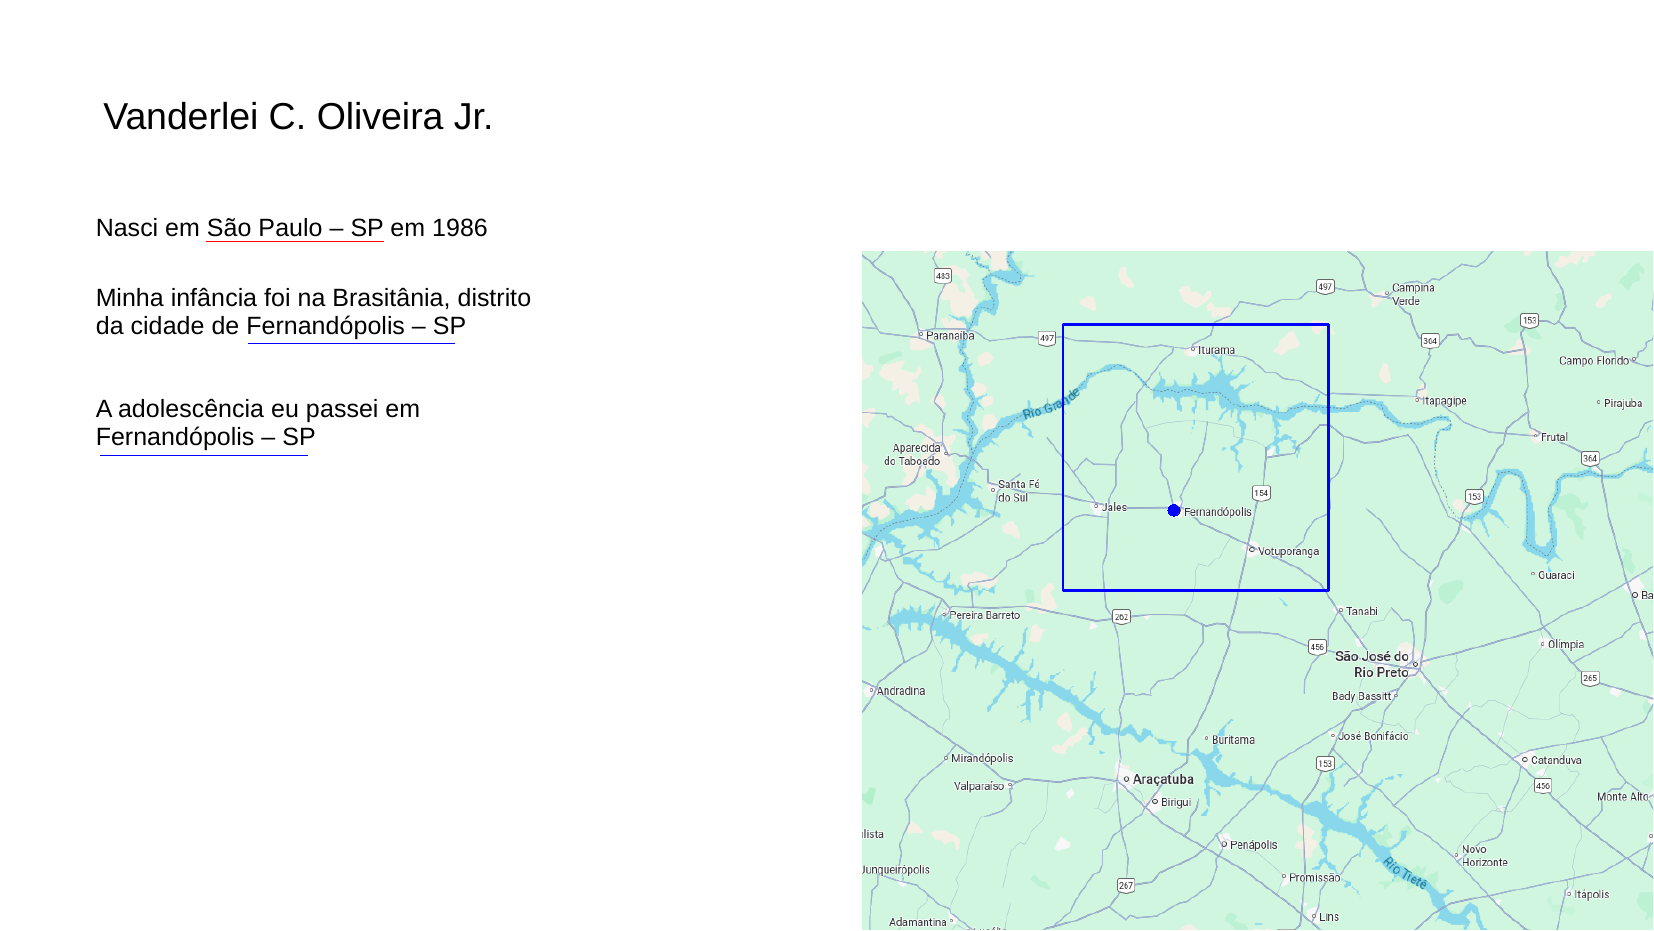

Vanderlei C. Oliveira Jr.
Nasci em São Paulo – SP em 1986
Minha infância foi na Brasitânia, distrito da cidade de Fernandópolis – SP
A adolescência eu passei em Fernandópolis – SP